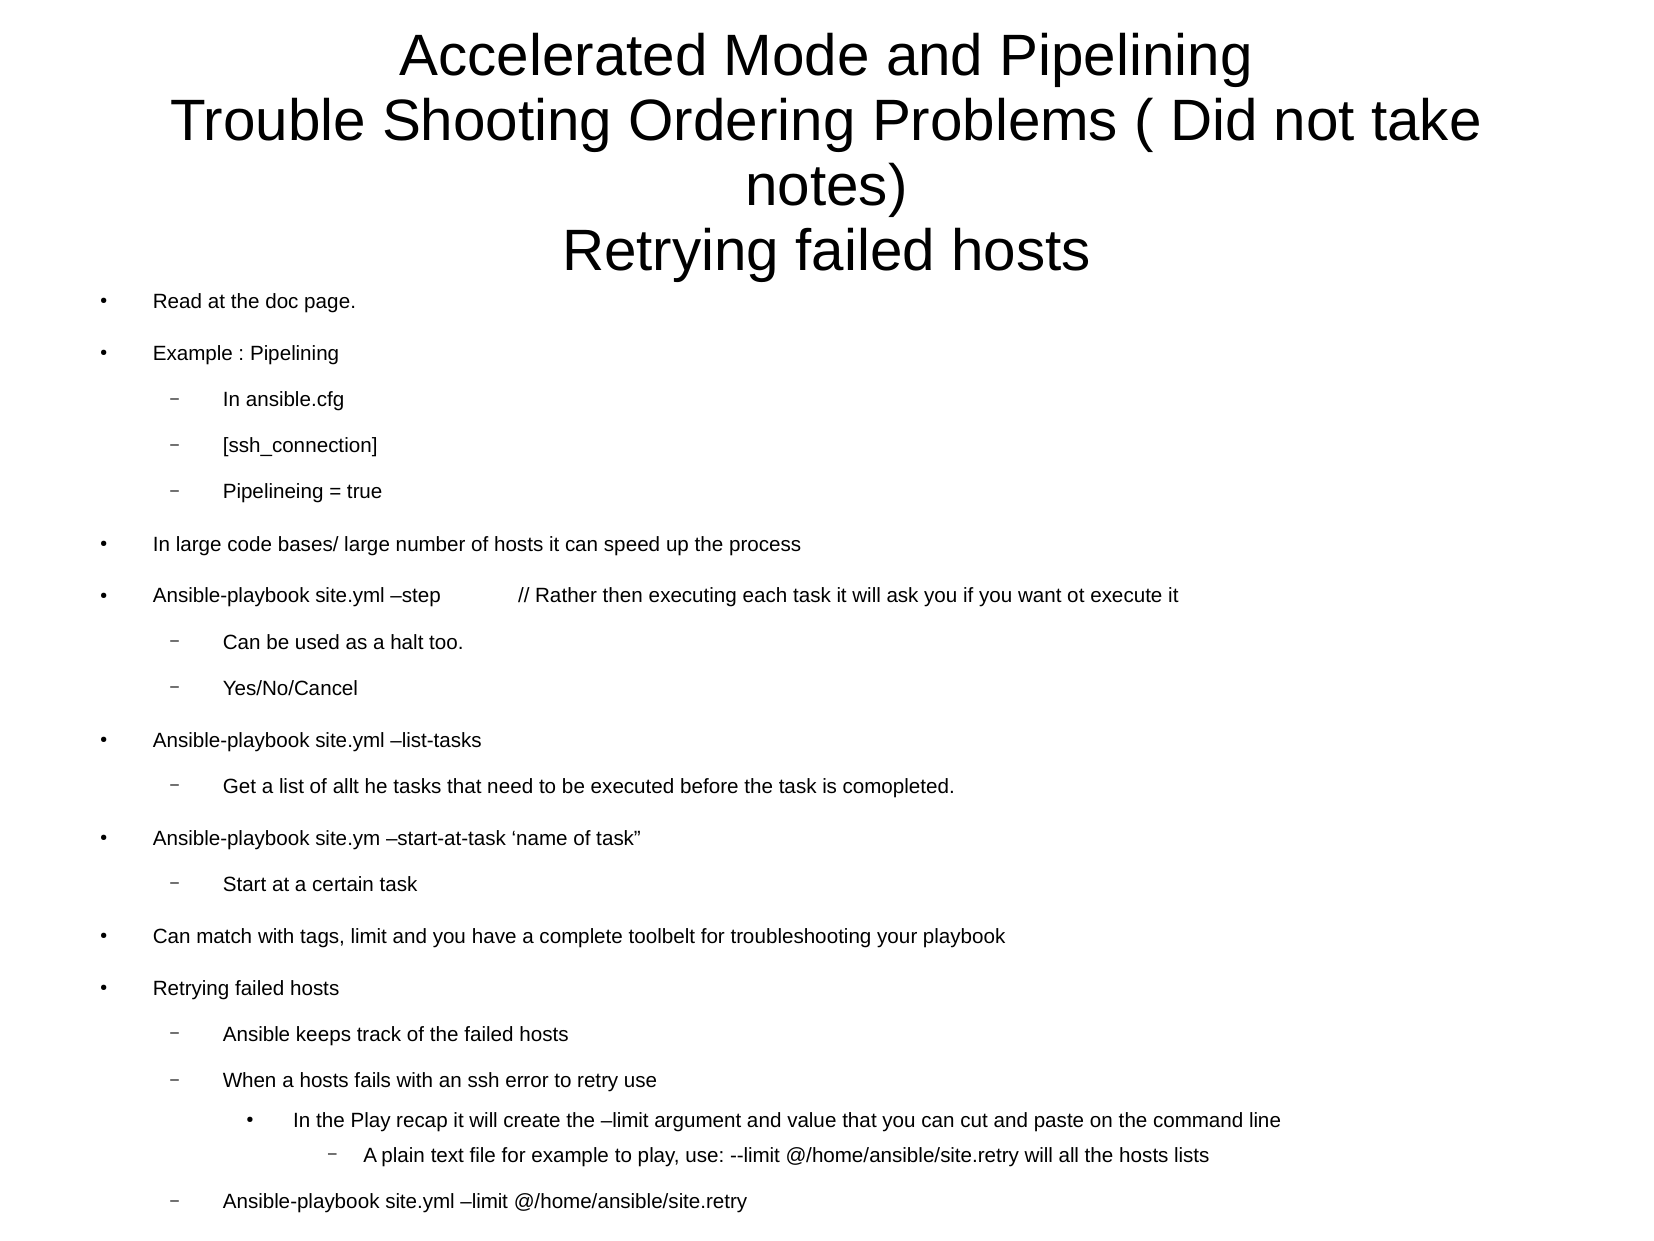

# Accelerated Mode and Pipelining Trouble Shooting Ordering Problems ( Did not take notes) Retrying failed hosts
Read at the doc page.
Example : Pipelining
In ansible.cfg
[ssh_connection]
Pipelineing = true
In large code bases/ large number of hosts it can speed up the process
Ansible-playbook site.yml –step		// Rather then executing each task it will ask you if you want ot execute it
Can be used as a halt too.
Yes/No/Cancel
Ansible-playbook site.yml –list-tasks
Get a list of allt he tasks that need to be executed before the task is comopleted.
Ansible-playbook site.ym –start-at-task ‘name of task”
Start at a certain task
Can match with tags, limit and you have a complete toolbelt for troubleshooting your playbook
Retrying failed hosts
Ansible keeps track of the failed hosts
When a hosts fails with an ssh error to retry use
In the Play recap it will create the –limit argument and value that you can cut and paste on the command line
A plain text file for example to play, use: --limit @/home/ansible/site.retry will all the hosts lists
Ansible-playbook site.yml –limit @/home/ansible/site.retry